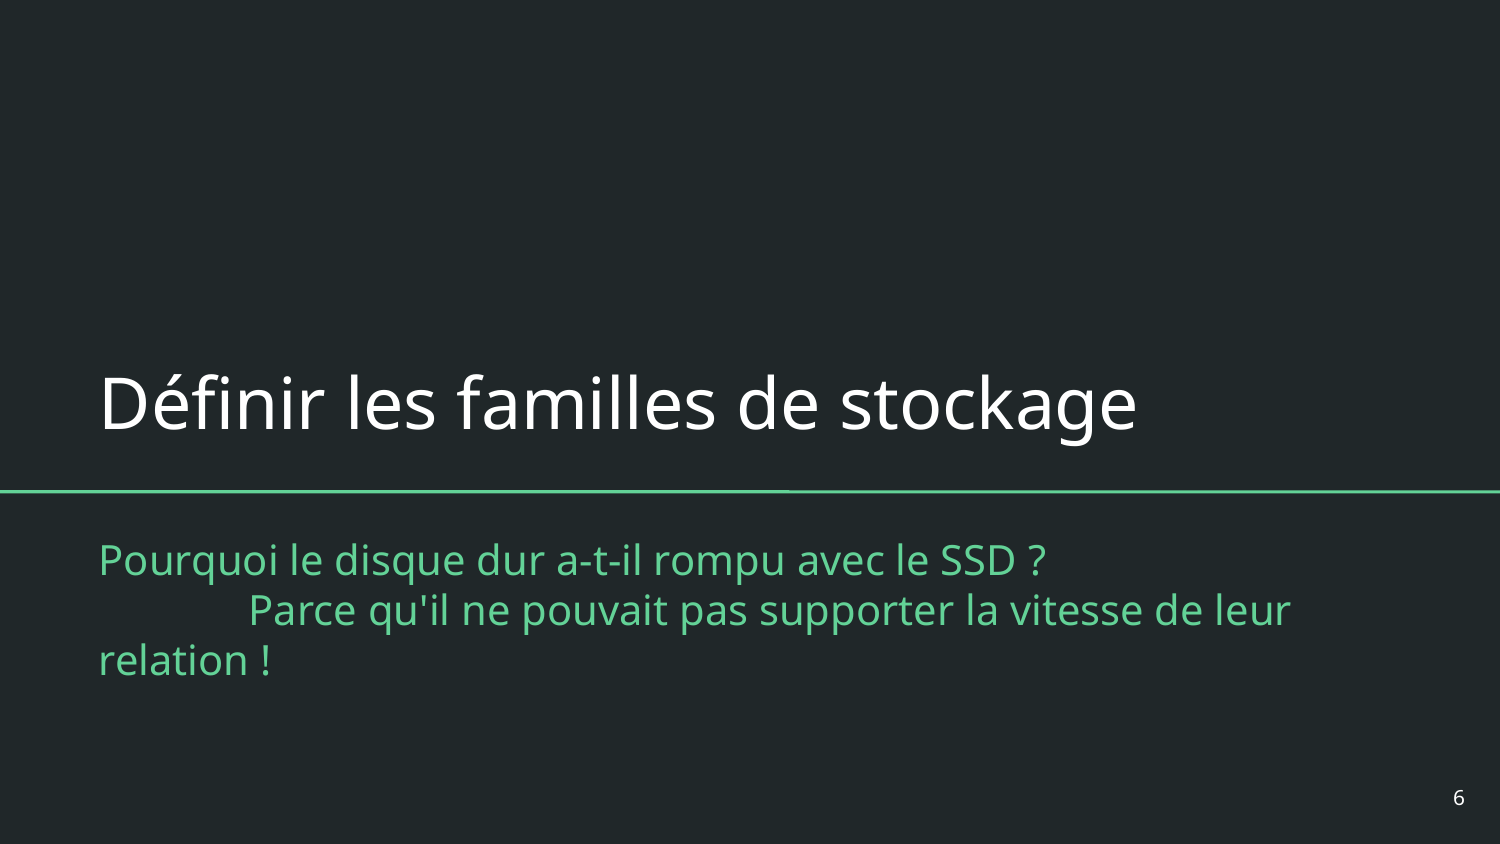

# Définir les familles de stockage
Pourquoi le disque dur a-t-il rompu avec le SSD ?
		Parce qu'il ne pouvait pas supporter la vitesse de leur relation !